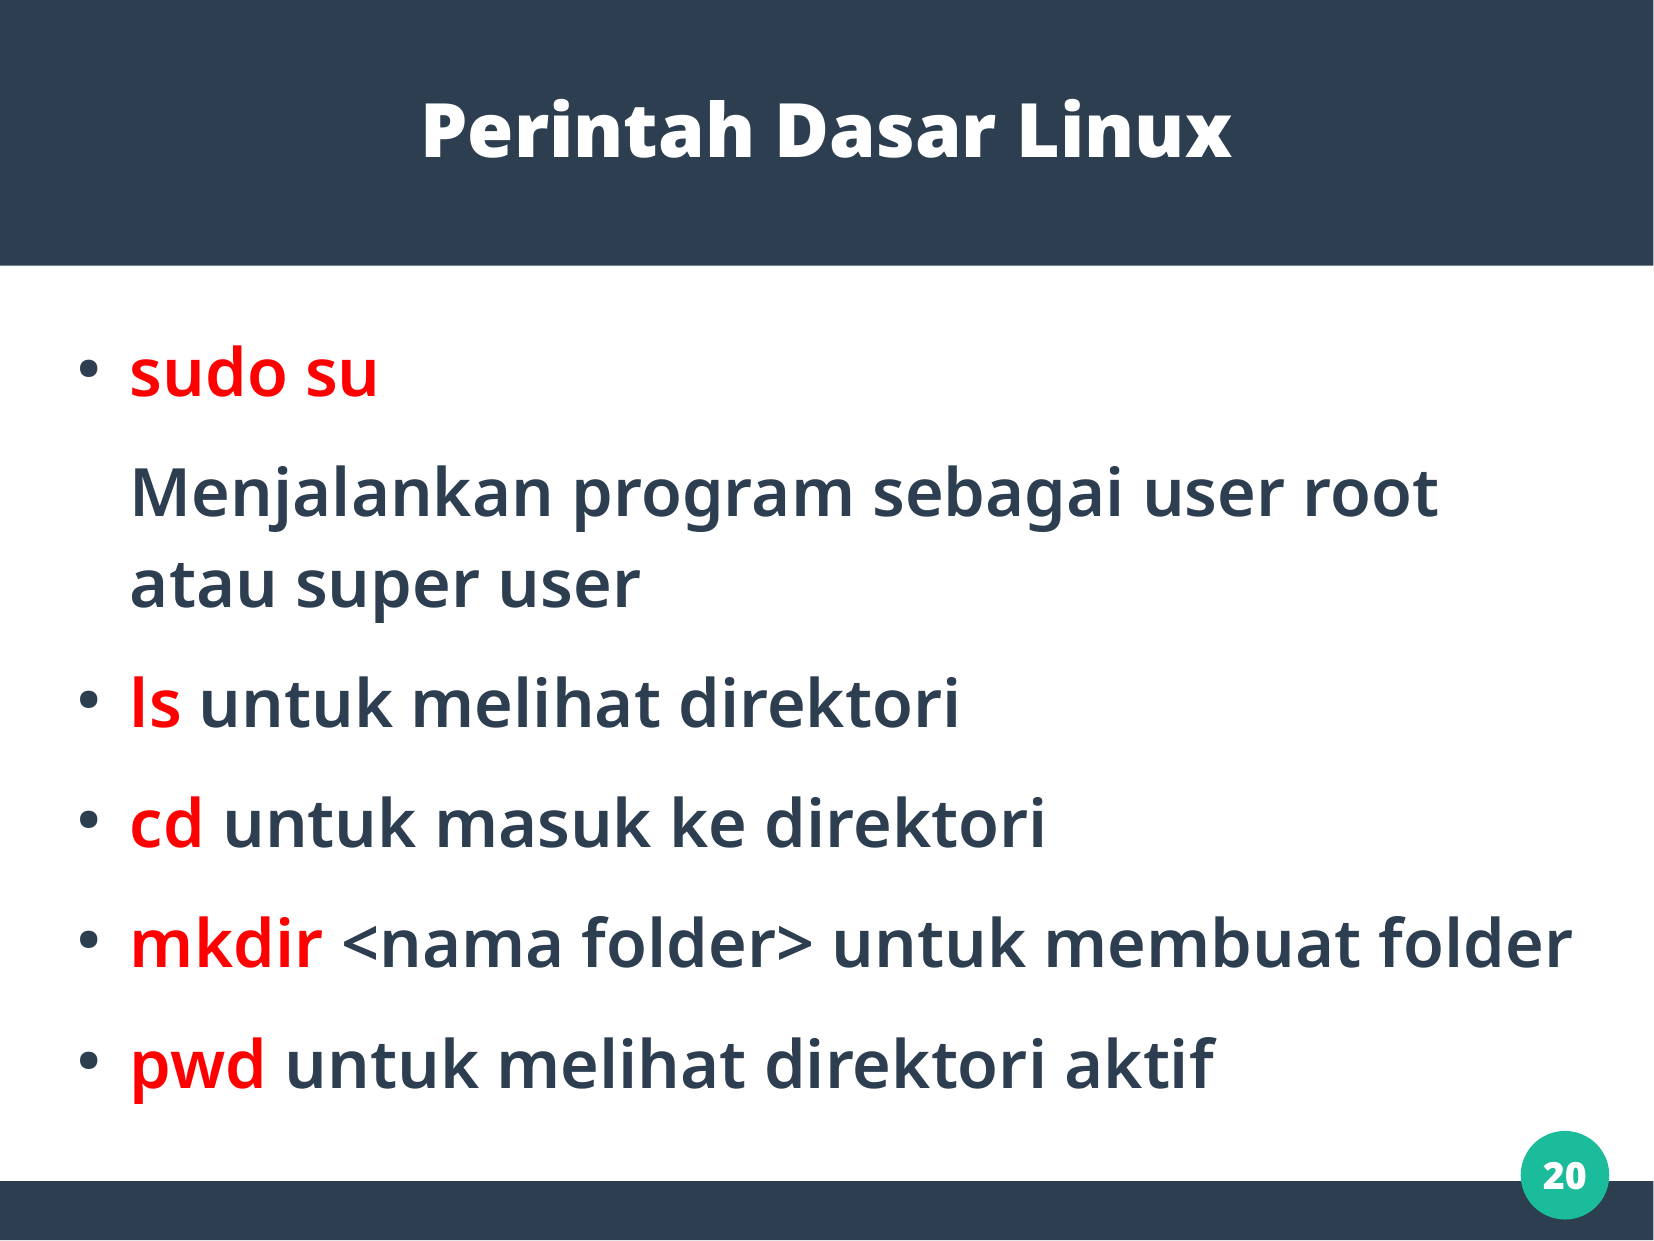

# Perintah Dasar Linux
sudo su
Menjalankan program sebagai user root atau super user
ls untuk melihat direktori
cd untuk masuk ke direktori
mkdir <nama folder> untuk membuat folder
pwd untuk melihat direktori aktif
20